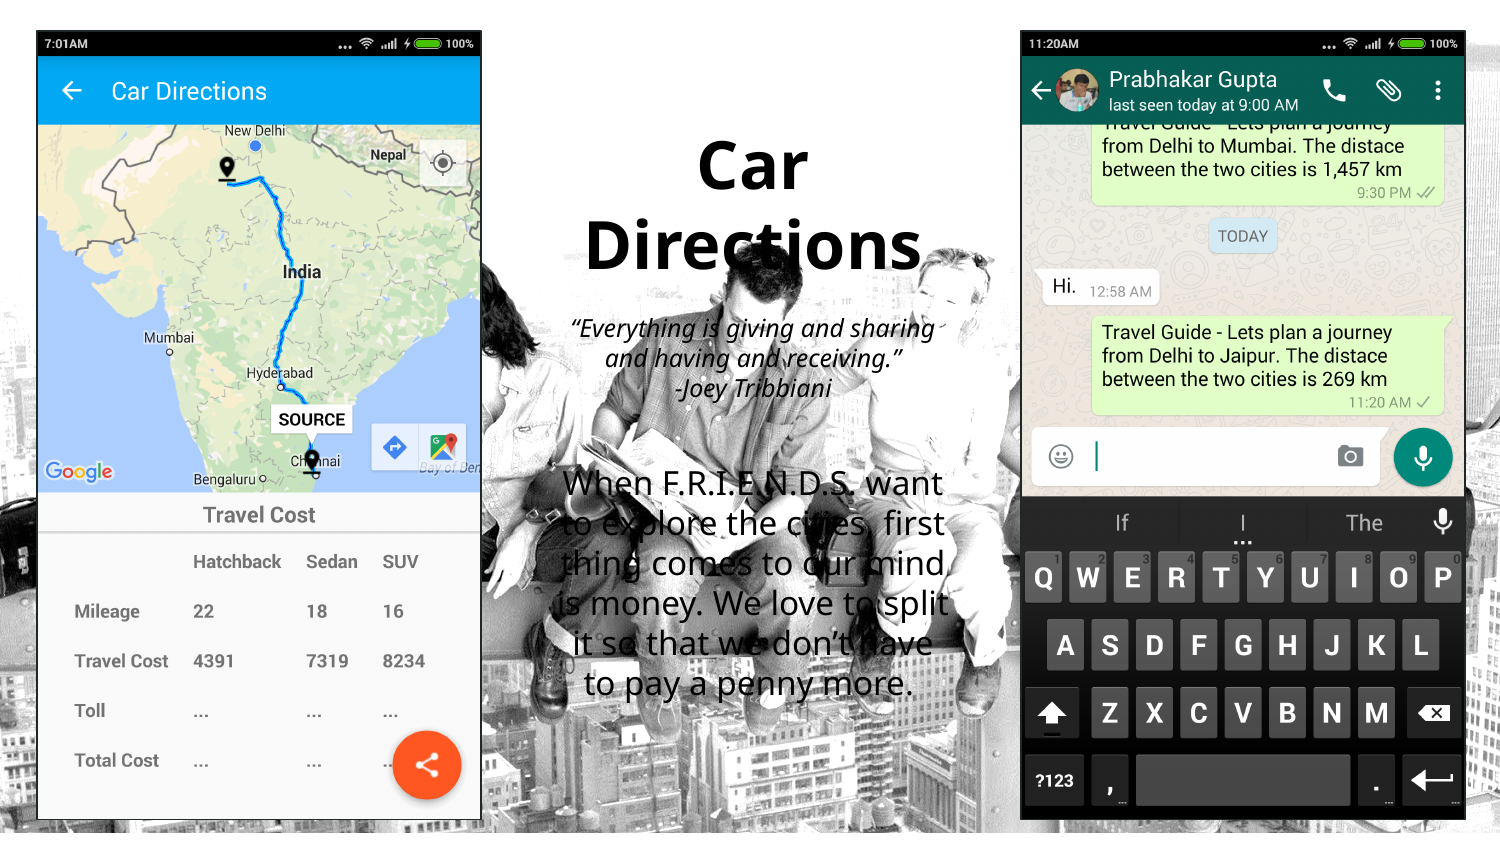

Car Directions
“Everything is giving and sharing and having and receiving.”
-Joey Tribbiani
When F.R.I.E.N.D.S. want to explore the cities, first thing comes to our mind is money. We love to split it so that we don’t have to pay a penny more.